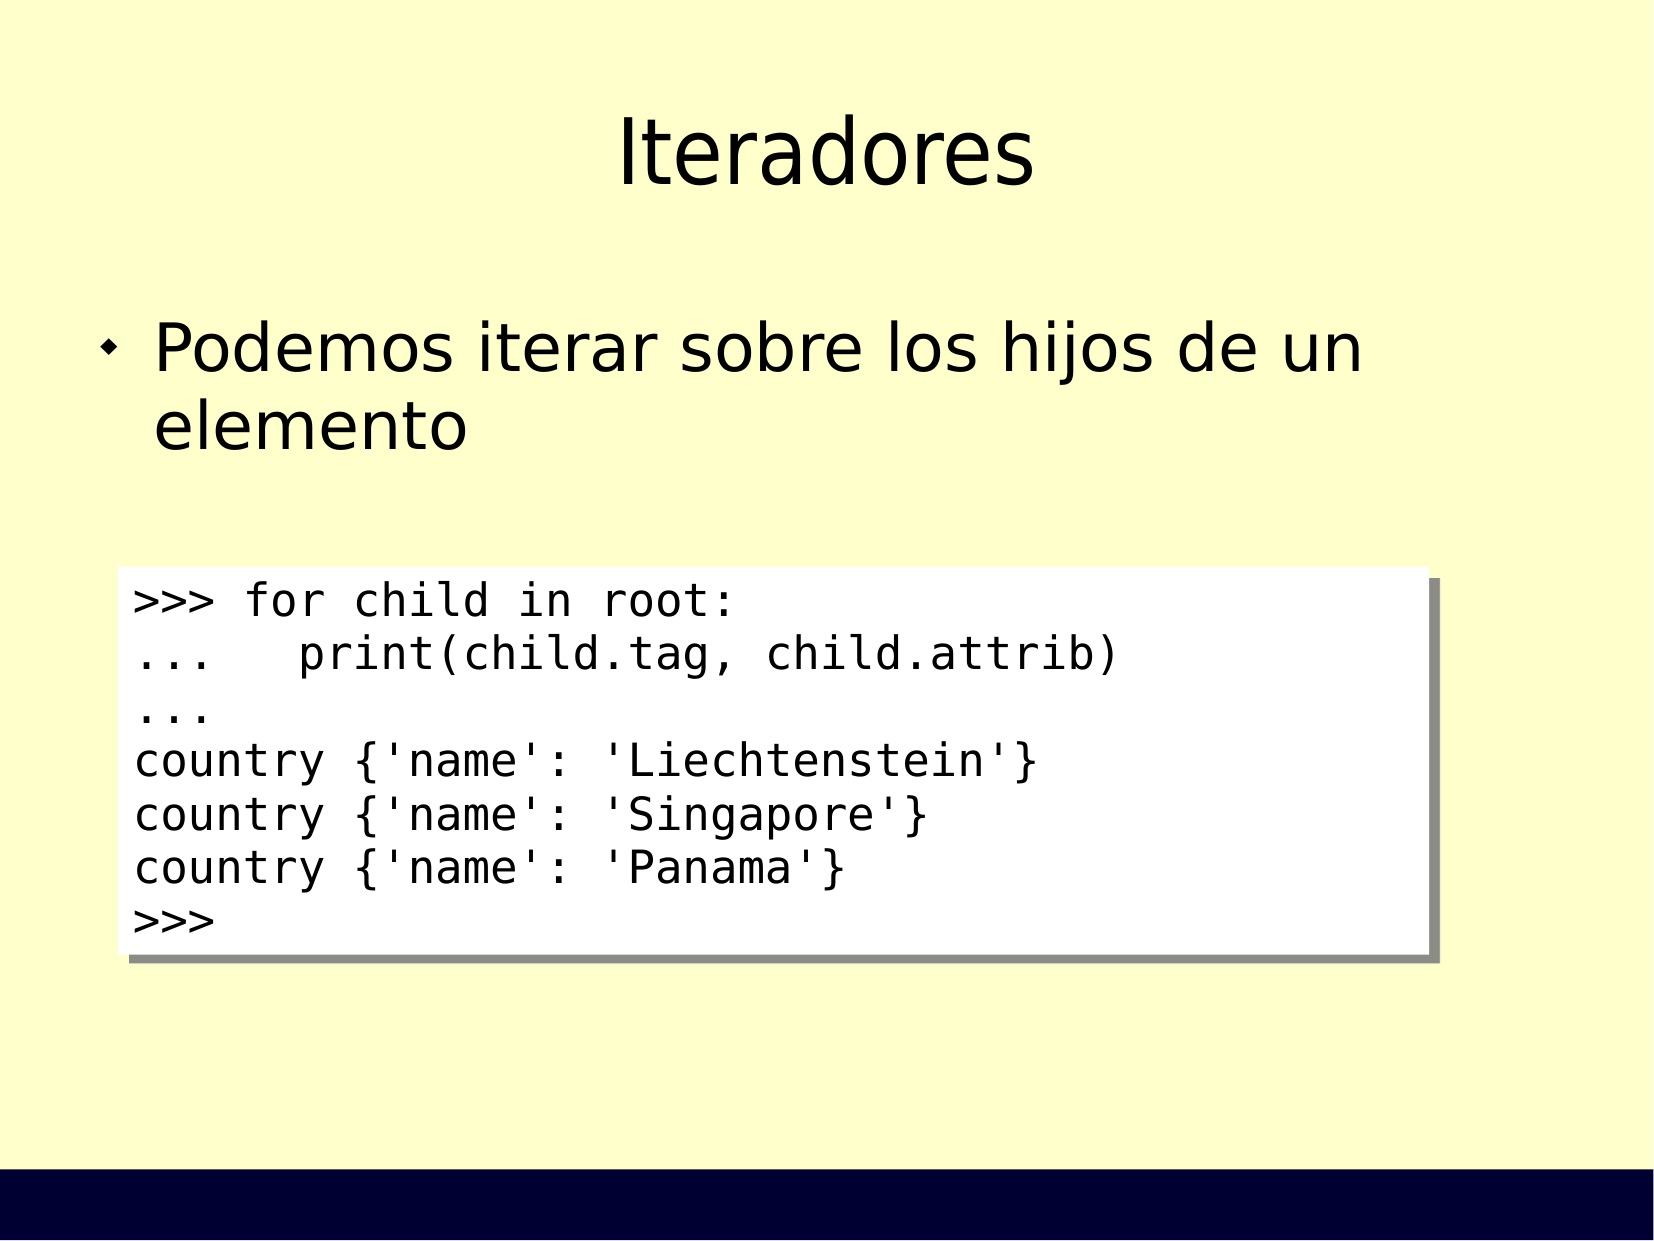

# Iteradores
Podemos iterar sobre los hijos de un elemento
>>> for child in root:
... print(child.tag, child.attrib)
...
country {'name': 'Liechtenstein'}
country {'name': 'Singapore'}
country {'name': 'Panama'}
>>>